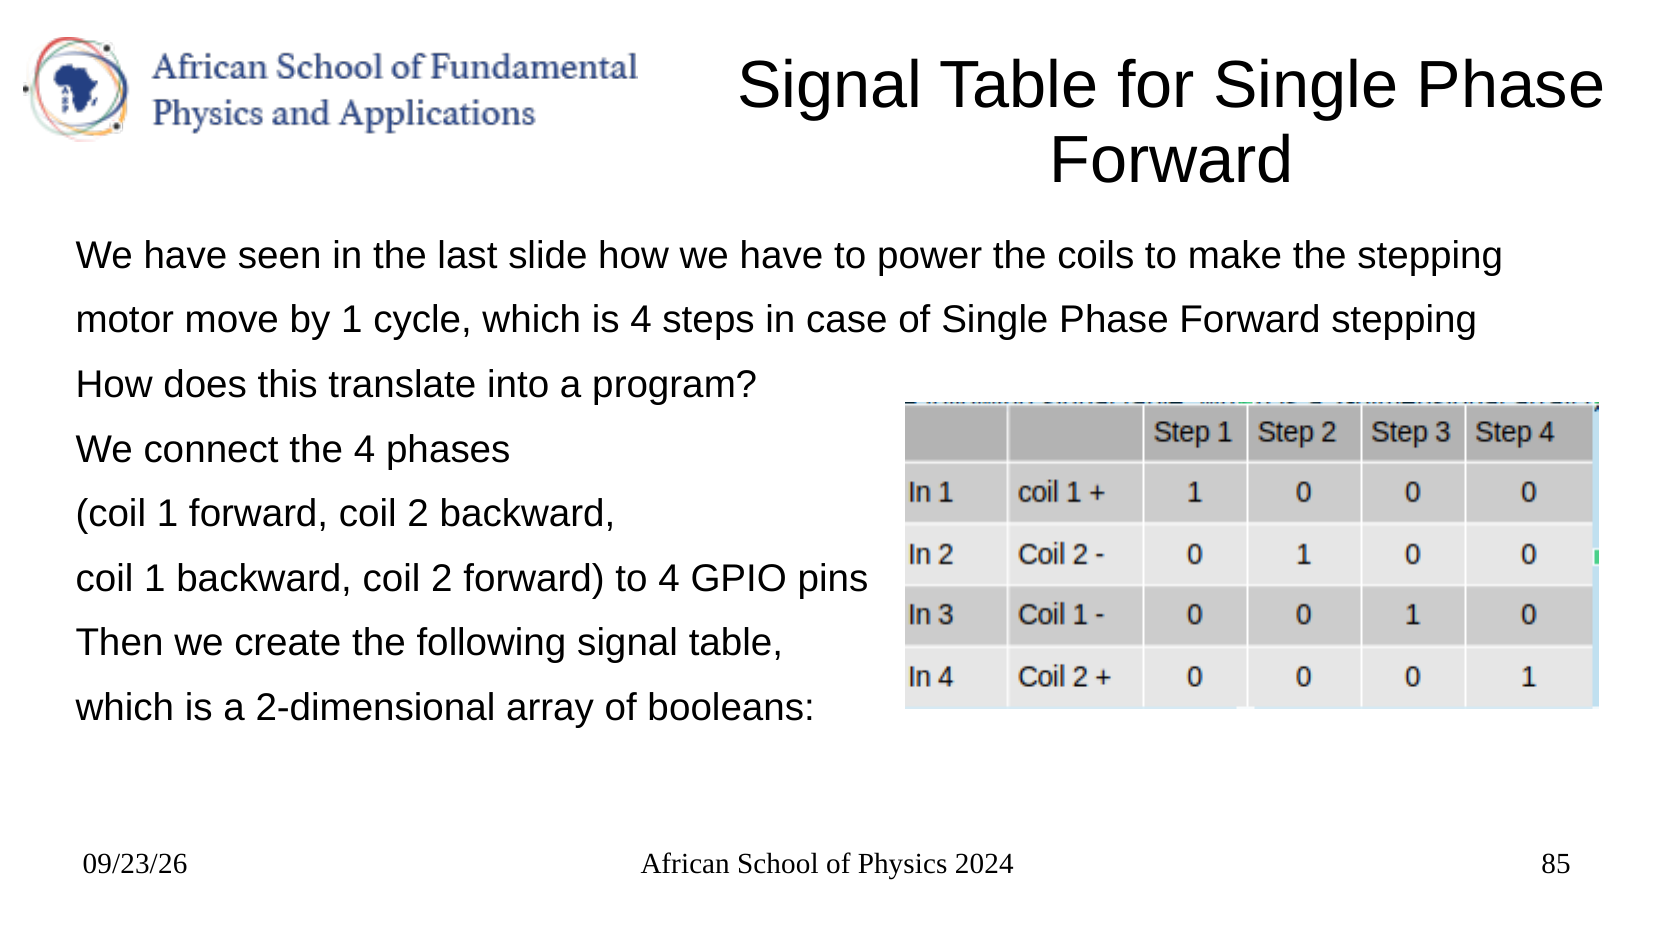

# Signal Table for Single Phase Forward
We have seen in the last slide how we have to power the coils to make the stepping motor move by 1 cycle, which is 4 steps in case of Single Phase Forward stepping
How does this translate into a program?
We connect the 4 phases
(coil 1 forward, coil 2 backward,
coil 1 backward, coil 2 forward) to 4 GPIO pins
Then we create the following signal table,
which is a 2-dimensional array of booleans:
African School of Physics 2024
85